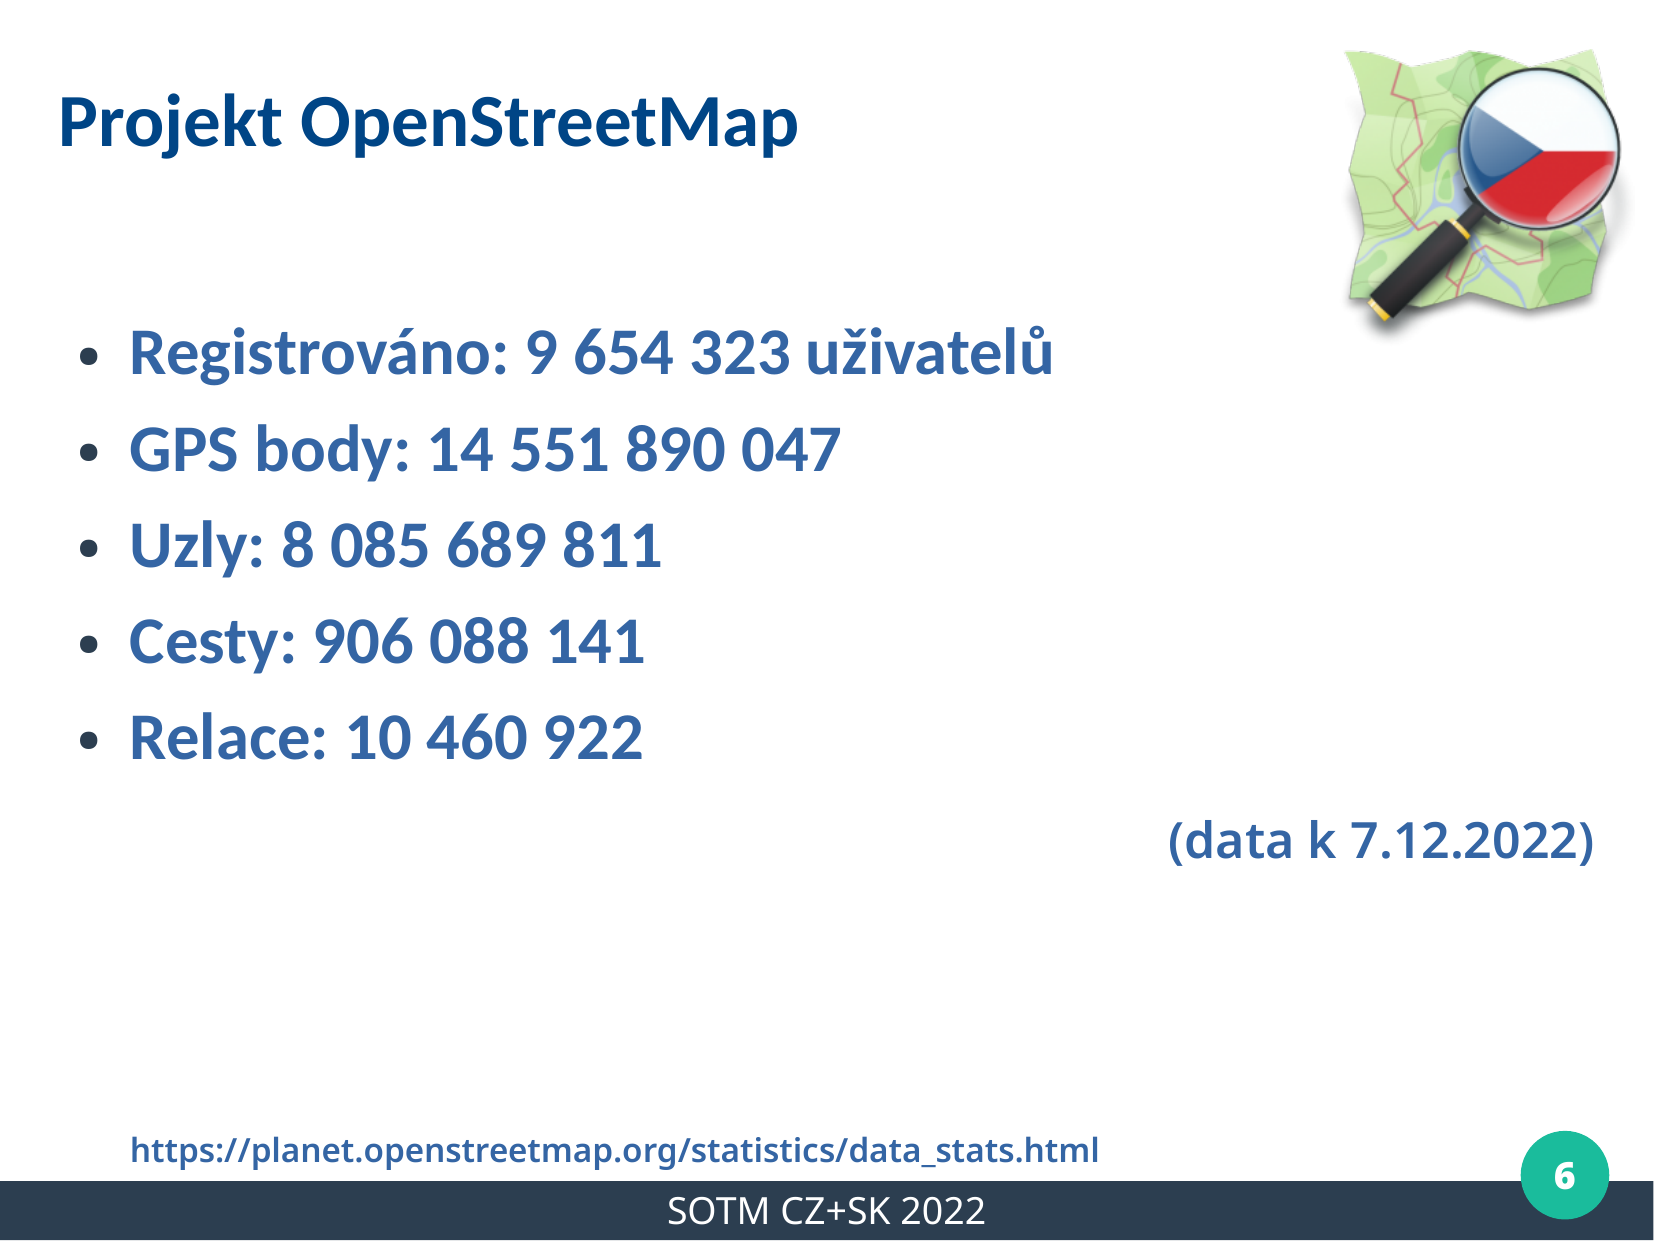

# Projekt OpenStreetMap
Registrováno: 9 654 323 uživatelů
GPS body: 14 551 890 047
Uzly: 8 085 689 811
Cesty: 906 088 141
Relace: 10 460 922
(data k 7.12.2022)
https://planet.openstreetmap.org/statistics/data_stats.html
6
SOTM CZ+SK 2022